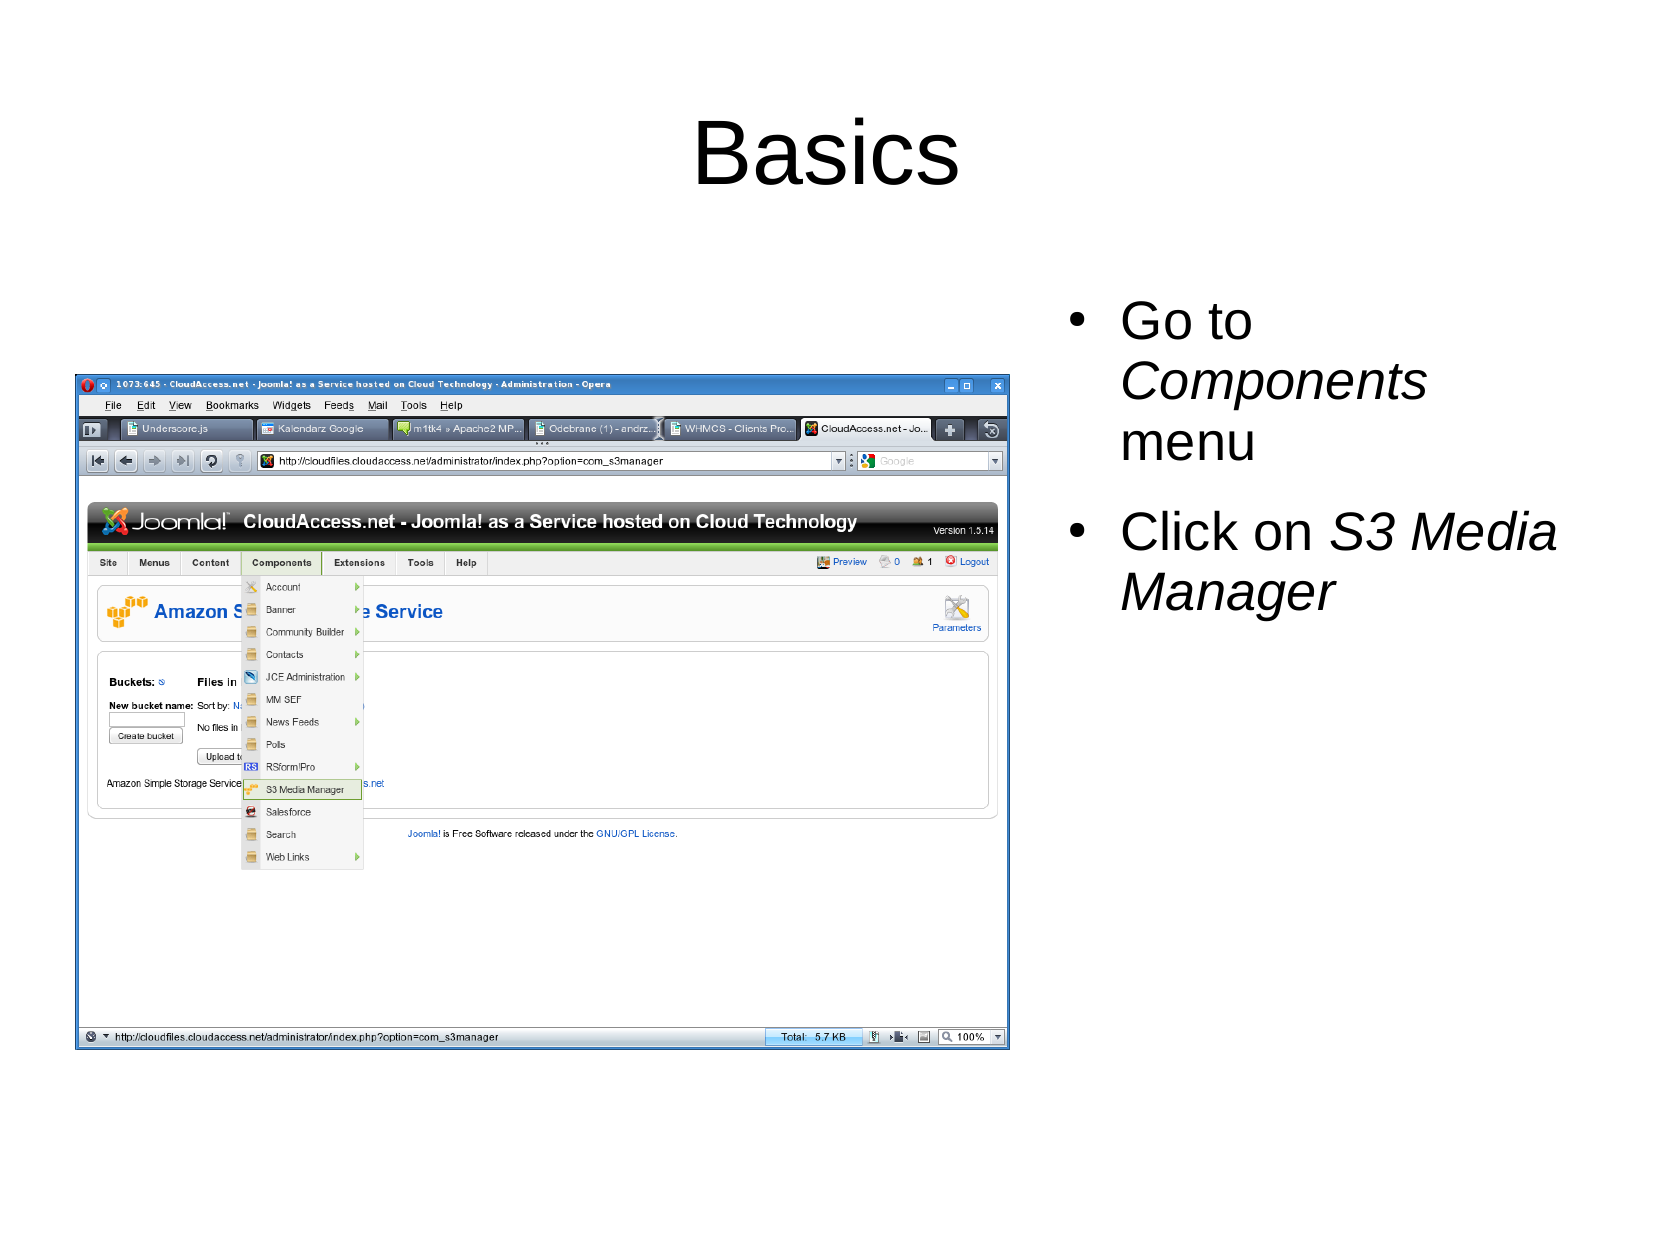

# Basics
Go to Components menu
Click on S3 Media Manager